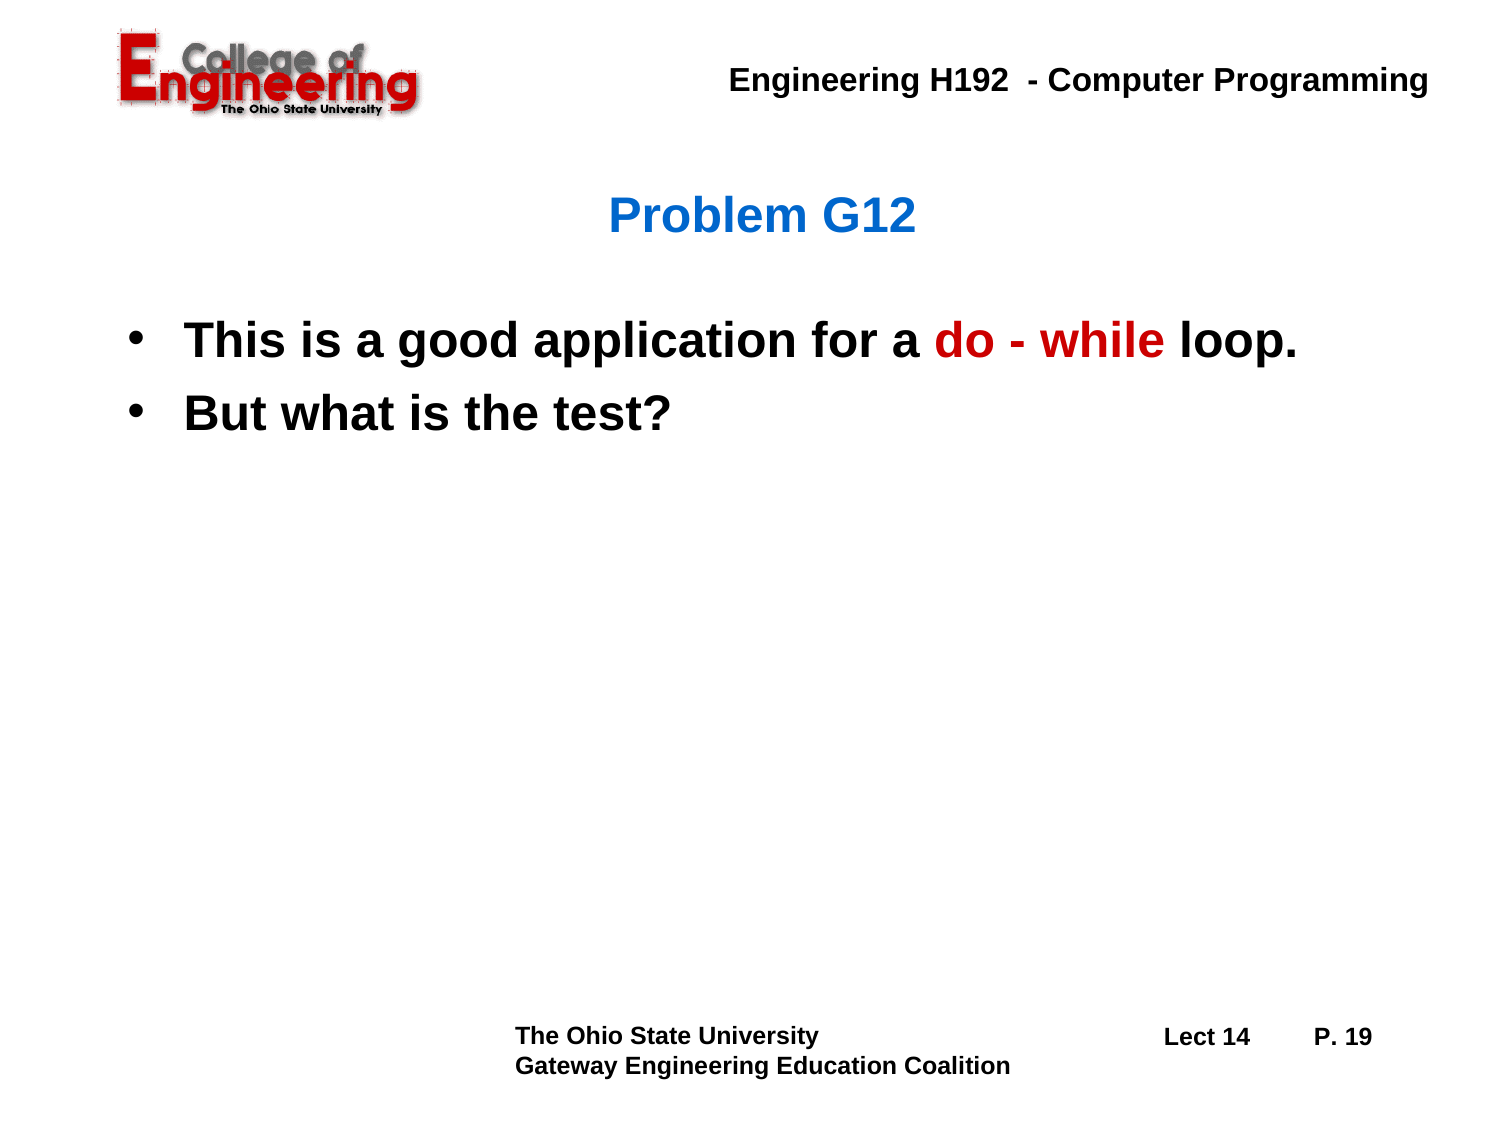

# Problem G12
This is a good application for a do - while loop.
But what is the test?
19